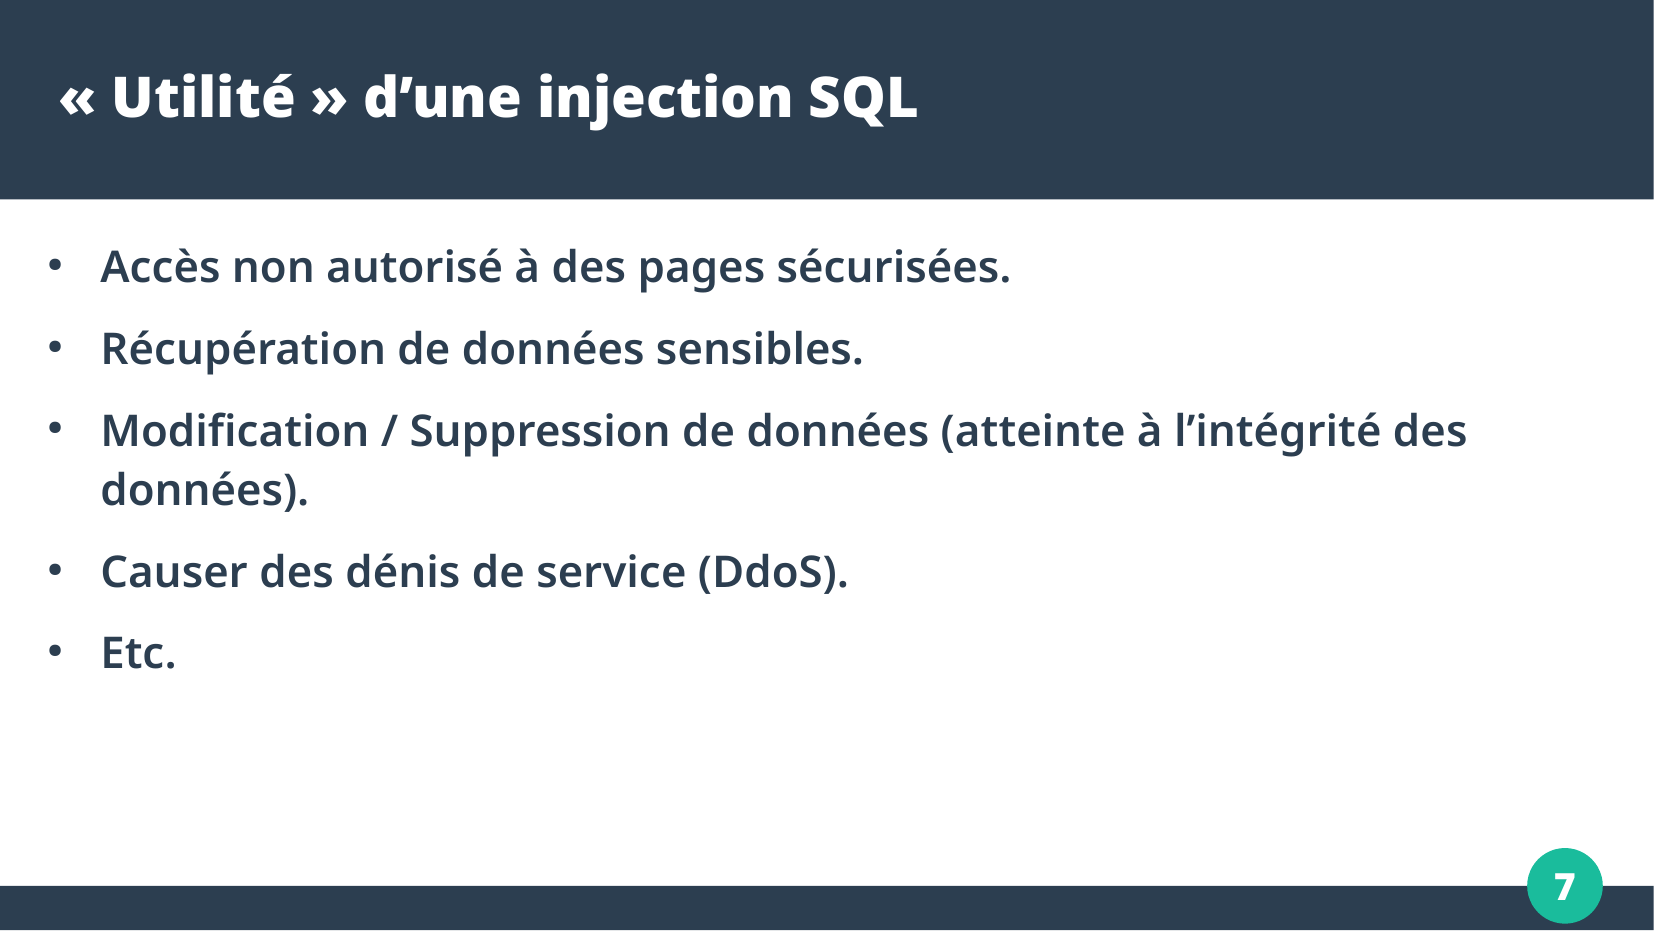

# « Utilité » d’une injection SQL
Accès non autorisé à des pages sécurisées.
Récupération de données sensibles.
Modification / Suppression de données (atteinte à l’intégrité des données).
Causer des dénis de service (DdoS).
Etc.